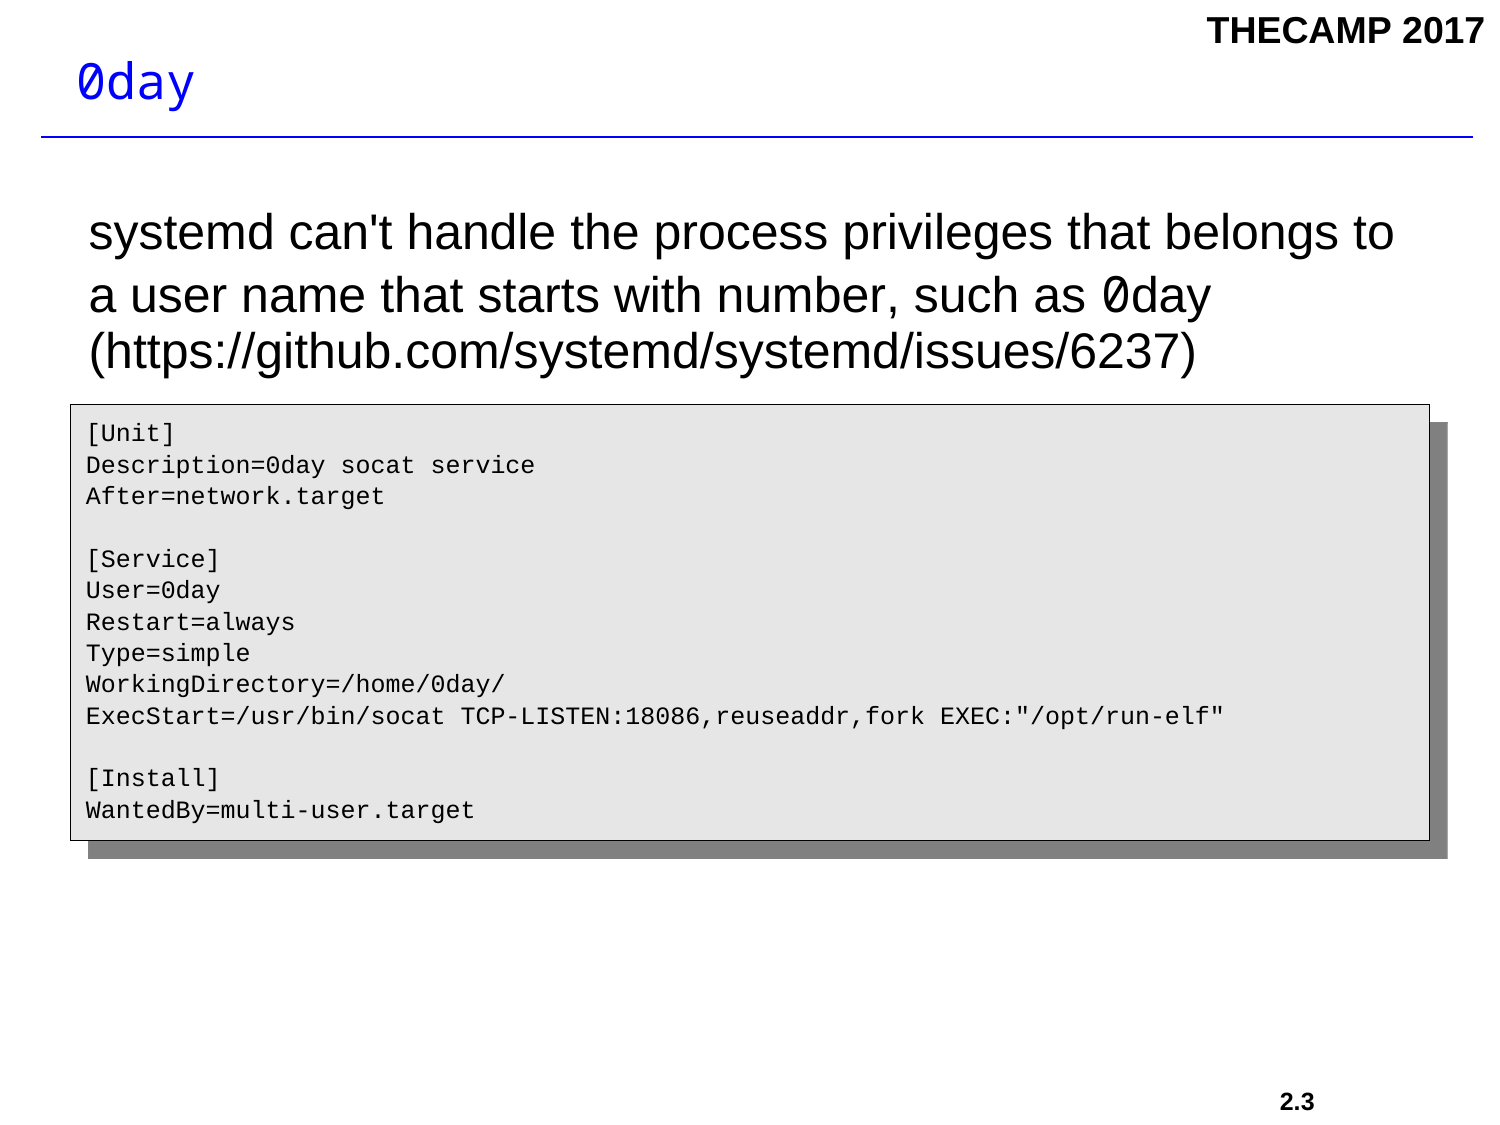

# 0day
systemd can't handle the process privileges that belongs to a user name that starts with number, such as 0day
(https://github.com/systemd/systemd/issues/6237)
 [Unit]
 Description=0day socat service
 After=network.target
 [Service]
 User=0day
 Restart=always
 Type=simple
 WorkingDirectory=/home/0day/
 ExecStart=/usr/bin/socat TCP-LISTEN:18086,reuseaddr,fork EXEC:"/opt/run-elf"
 [Install]
 WantedBy=multi-user.target